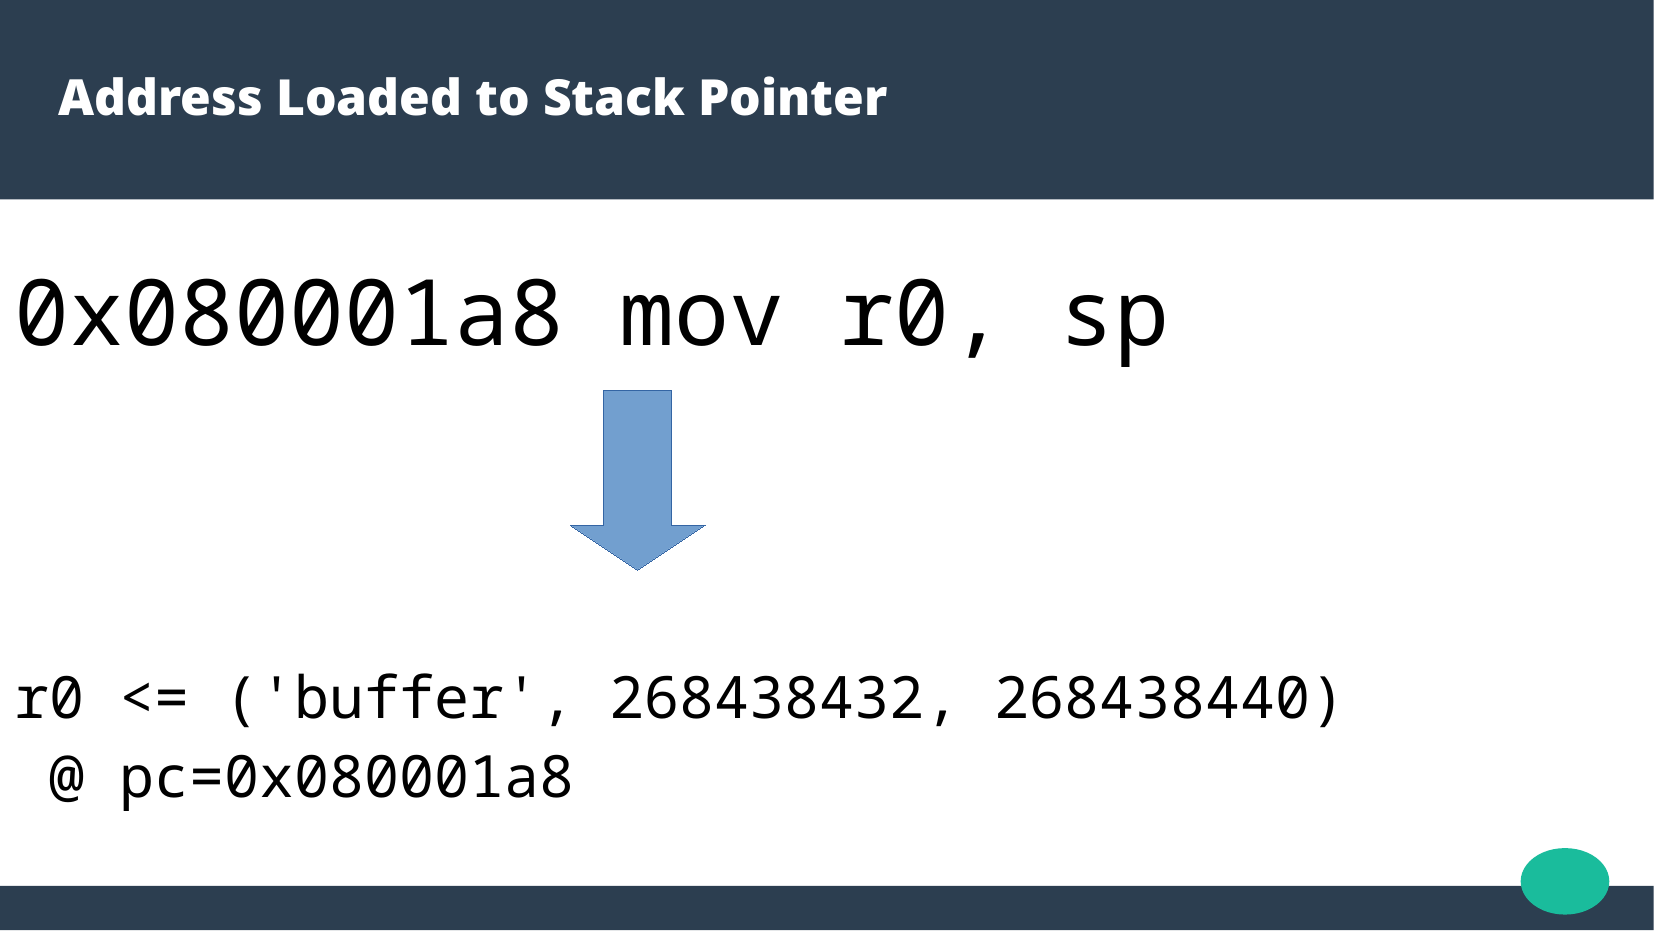

# Address Loaded to Stack Pointer
0x080001a8 mov r0, sp
r0 <= ('buffer', 268438432, 268438440)
 @ pc=0x080001a8